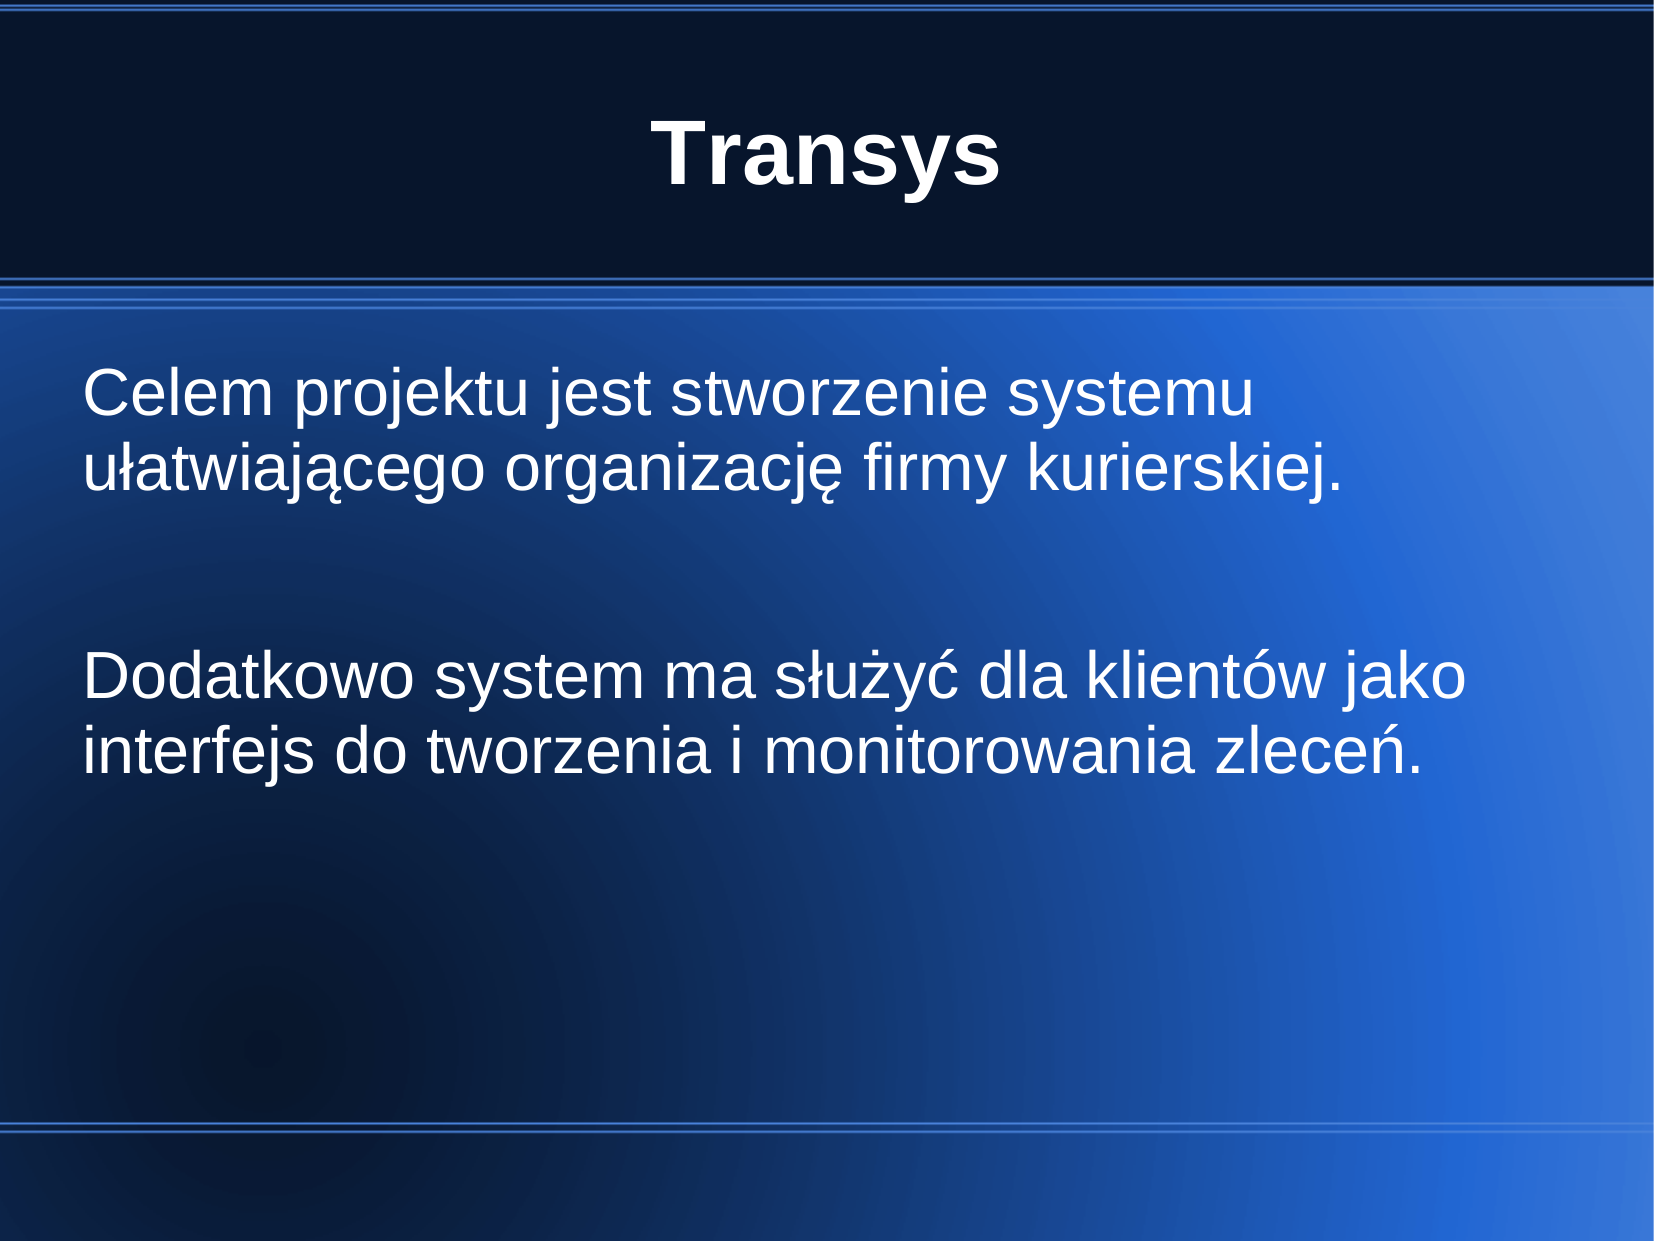

# Transys
Celem projektu jest stworzenie systemu ułatwiającego organizację firmy kurierskiej.
Dodatkowo system ma służyć dla klientów jako interfejs do tworzenia i monitorowania zleceń.